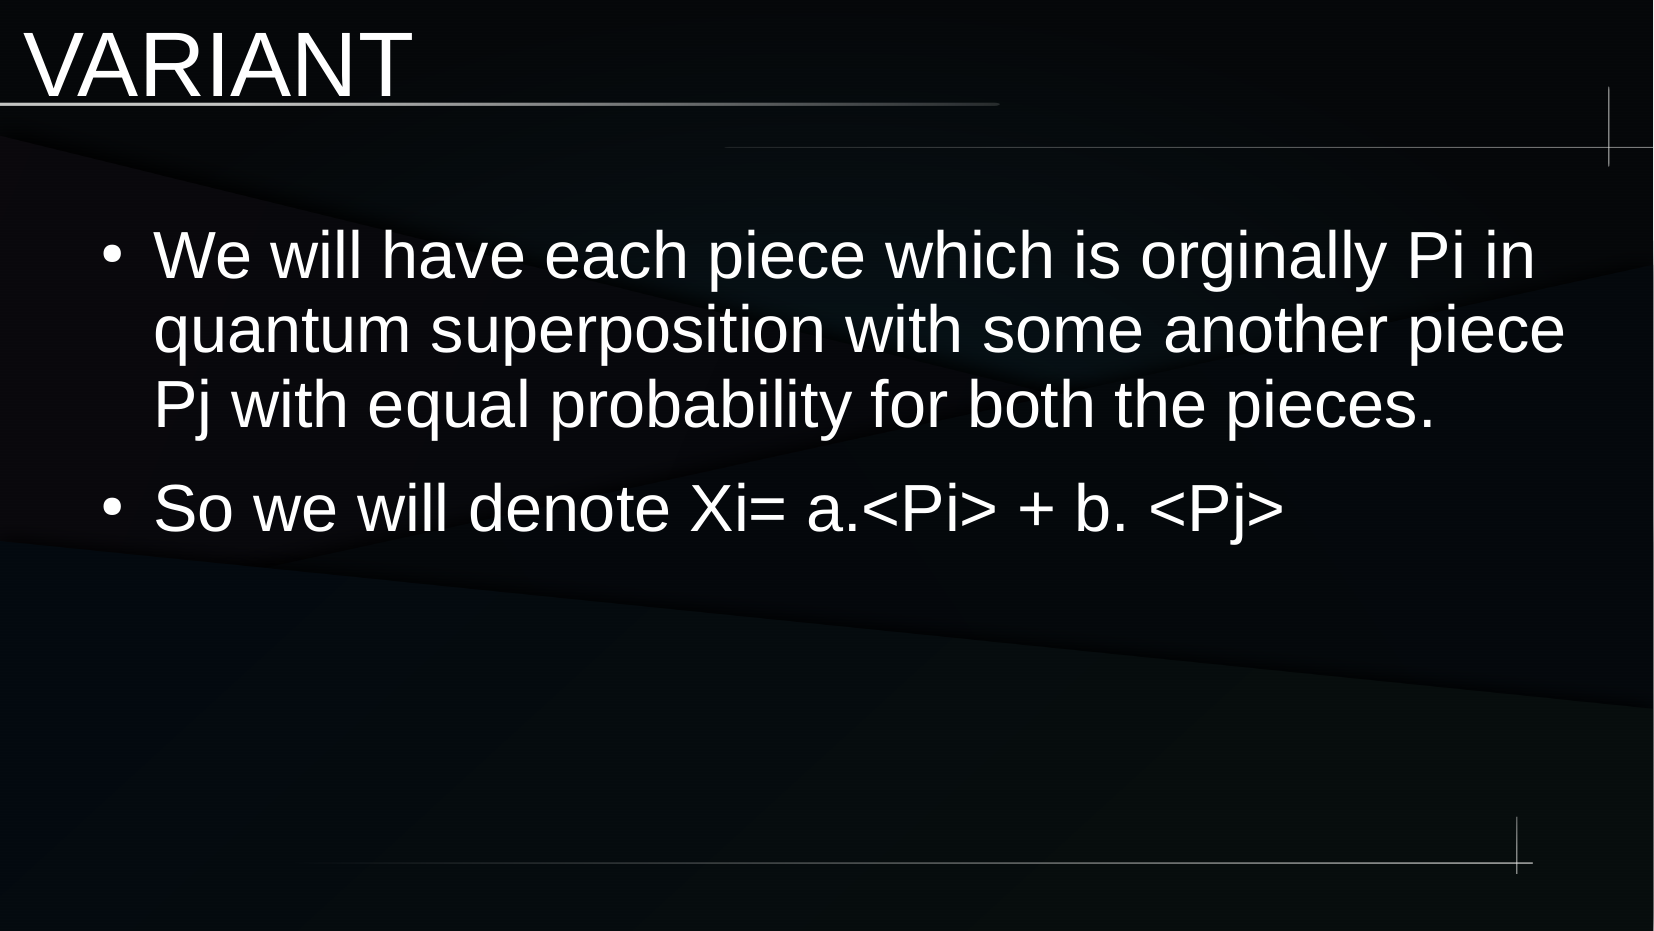

# VARIANT
We will have each piece which is orginally Pi in quantum superposition with some another piece Pj with equal probability for both the pieces.
So we will denote Xi= a.<Pi> + b. <Pj>